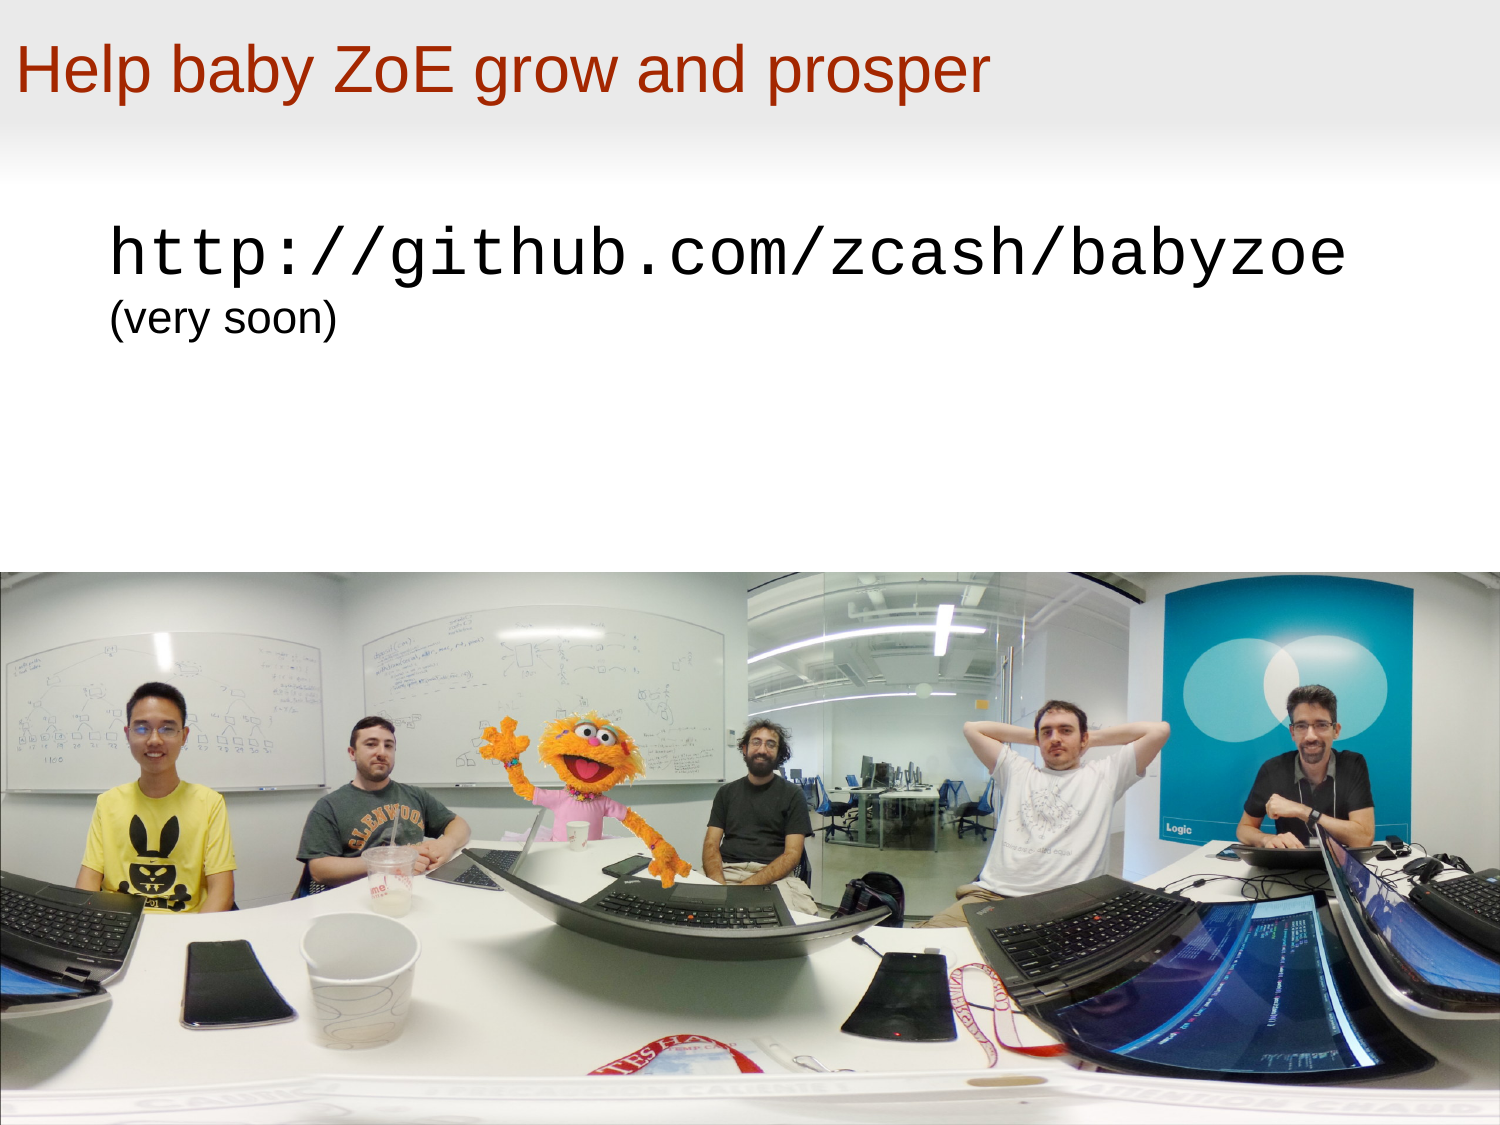

# Help baby ZoE grow and prosper
http://github.com/zcash/babyzoe
(very soon)